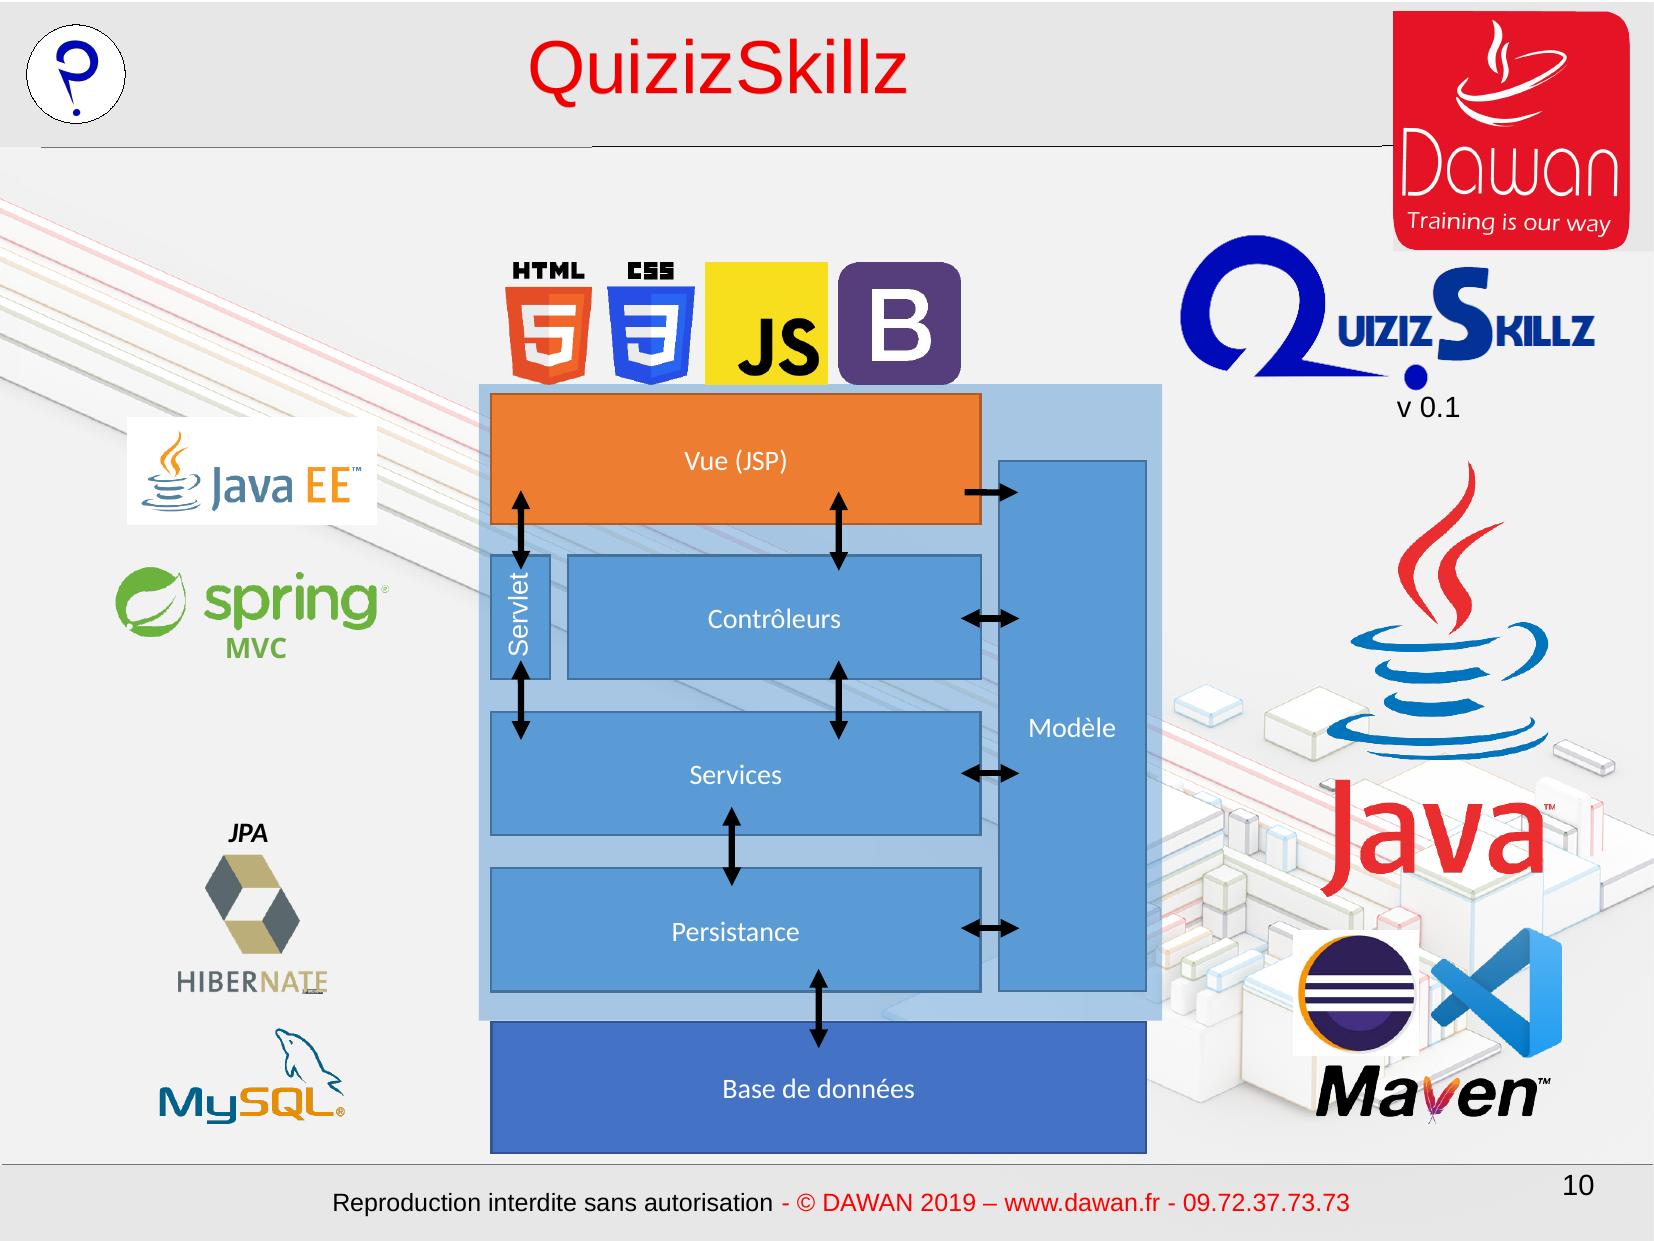

# QuizizSkillz
v 0.1
Vue (JSP)
Modèle
Contrôleurs
Servlet
Services
Persistance
Base de données
MVC
JPA
10